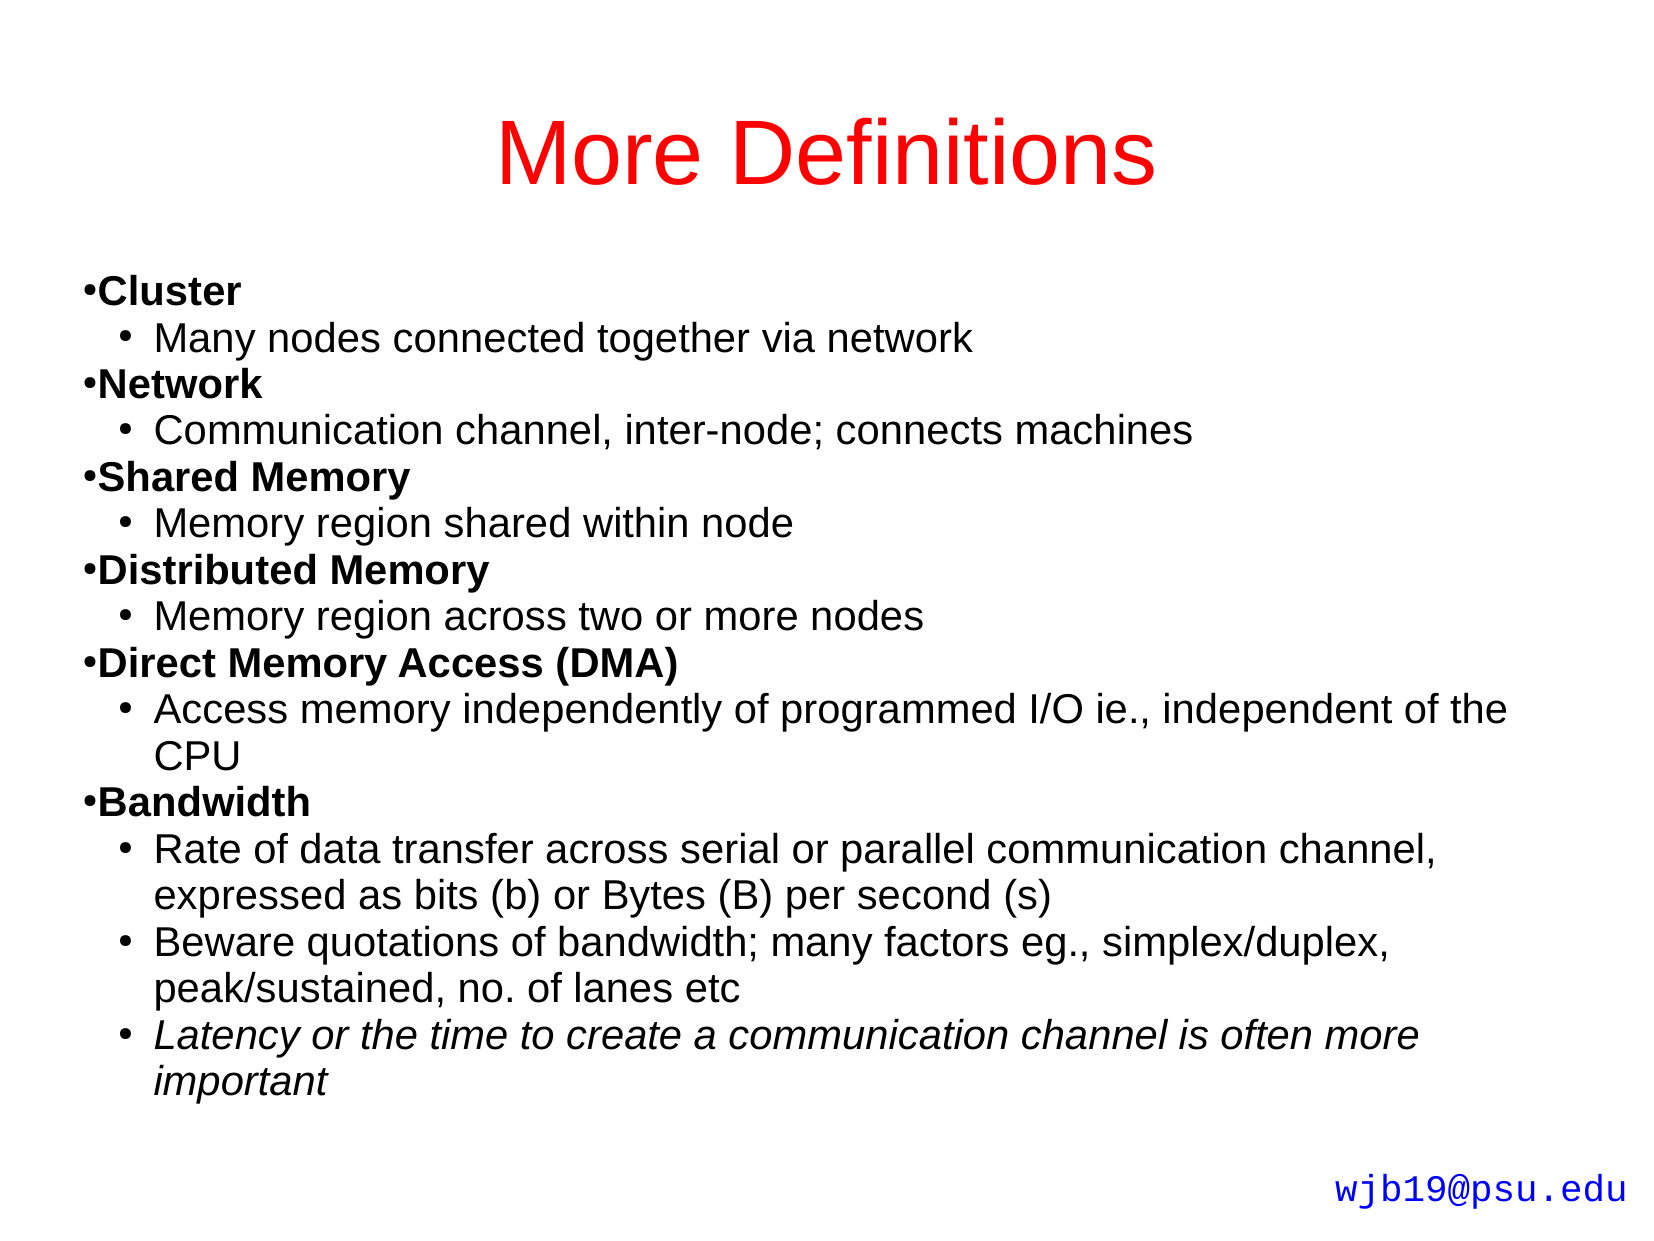

# More Definitions
Cluster
Many nodes connected together via network
Network
Communication channel, inter-node; connects machines
Shared Memory
Memory region shared within node
Distributed Memory
Memory region across two or more nodes
Direct Memory Access (DMA)
Access memory independently of programmed I/O ie., independent of the CPU
Bandwidth
Rate of data transfer across serial or parallel communication channel, expressed as bits (b) or Bytes (B) per second (s)
Beware quotations of bandwidth; many factors eg., simplex/duplex, peak/sustained, no. of lanes etc
Latency or the time to create a communication channel is often more important
wjb19@psu.edu